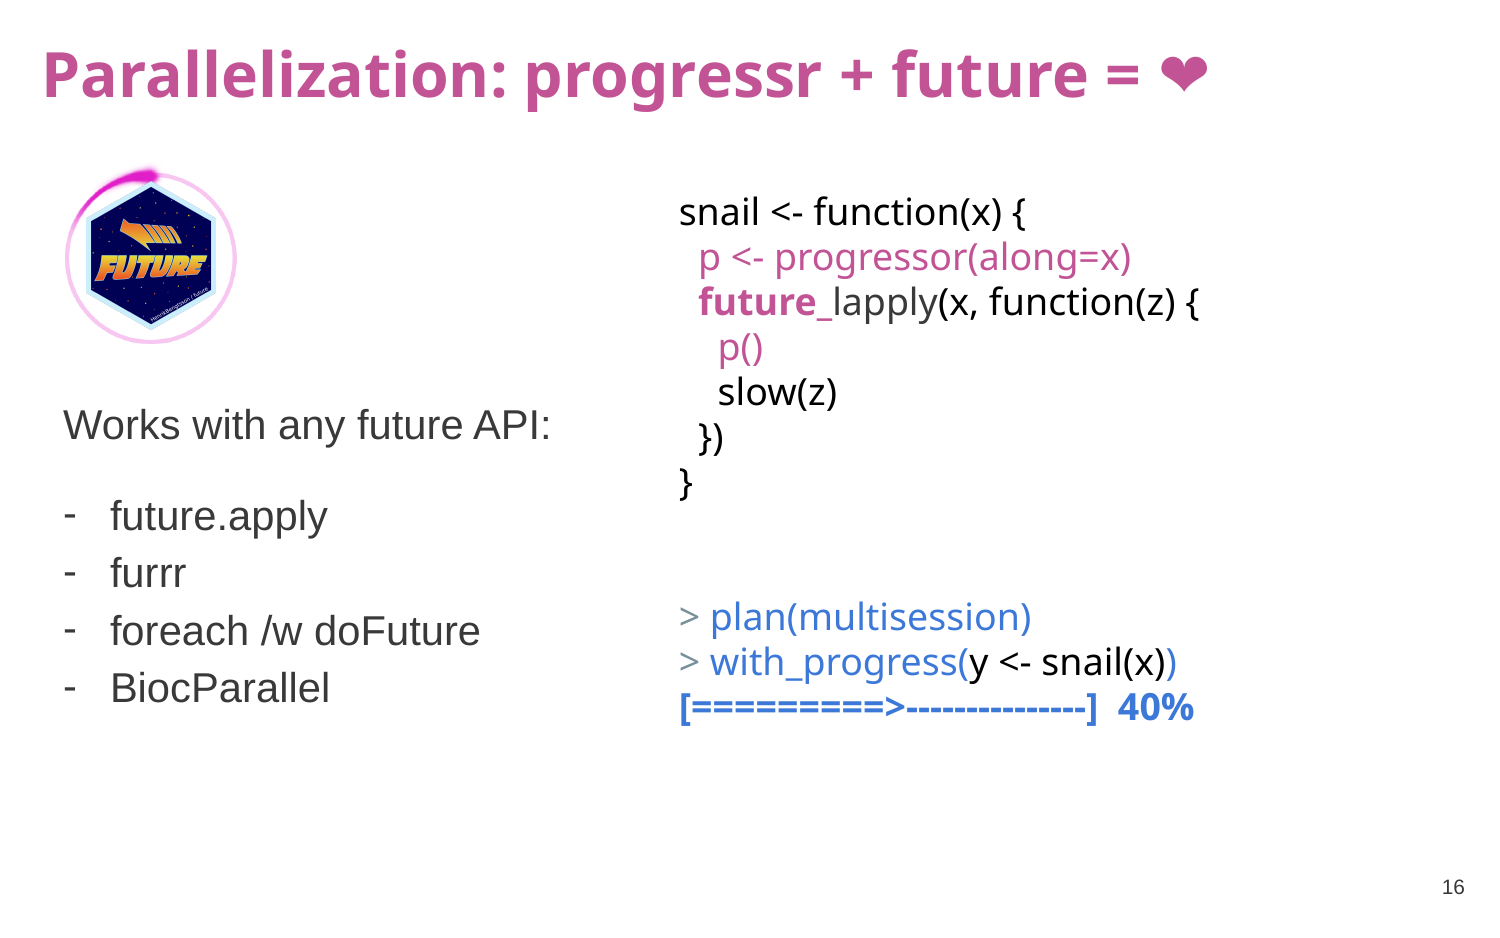

Parallelization: progressr + future = ❤
# snail <- function(x) {
 p <- progressor(along=x)
 future_lapply(x, function(z) {
 p()
 slow(z)
 })
}
> plan(multisession)
> with_progress(y <- snail(x))
[=========>---------------] 40%
Works with any future API:
future.apply
furrr
foreach /w doFuture
BiocParallel